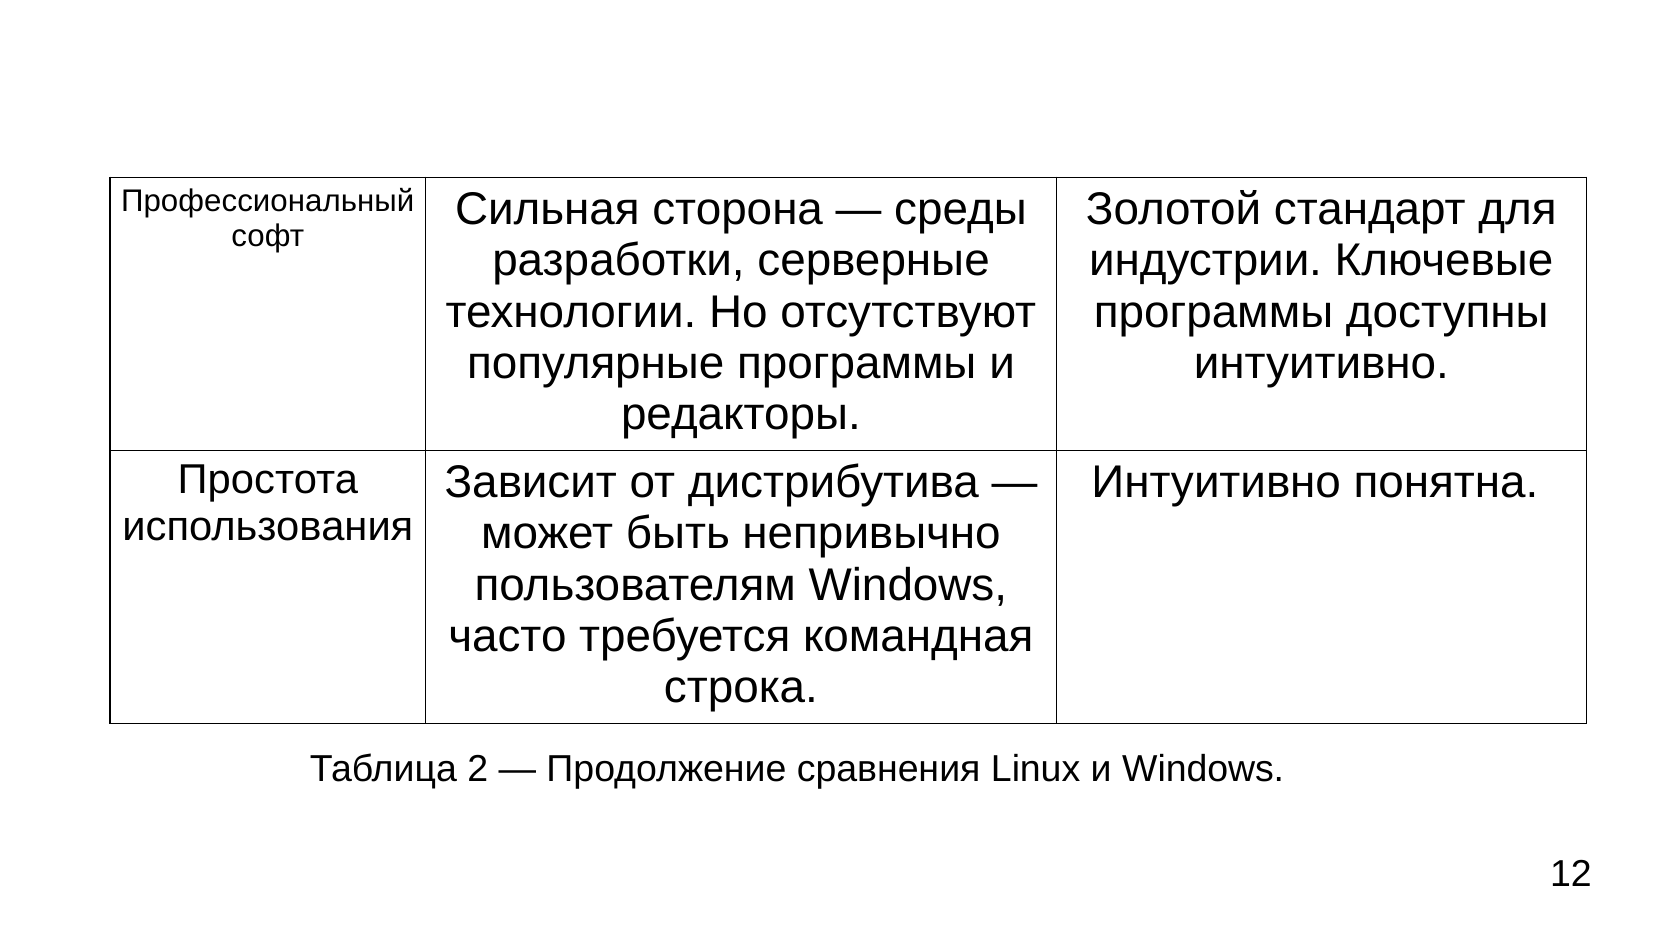

| Профессиональный софт | Сильная сторона — среды разработки, серверные технологии. Но отсутствуют популярные программы и редакторы. | Золотой стандарт для индустрии. Ключевые программы доступны интуитивно. |
| --- | --- | --- |
| Простота использования | Зависит от дистрибутива — может быть непривычно пользователям Windows, часто требуется командная строка. | Интуитивно понятна. |
Таблица 2 — Продолжение сравнения Linux и Windows.